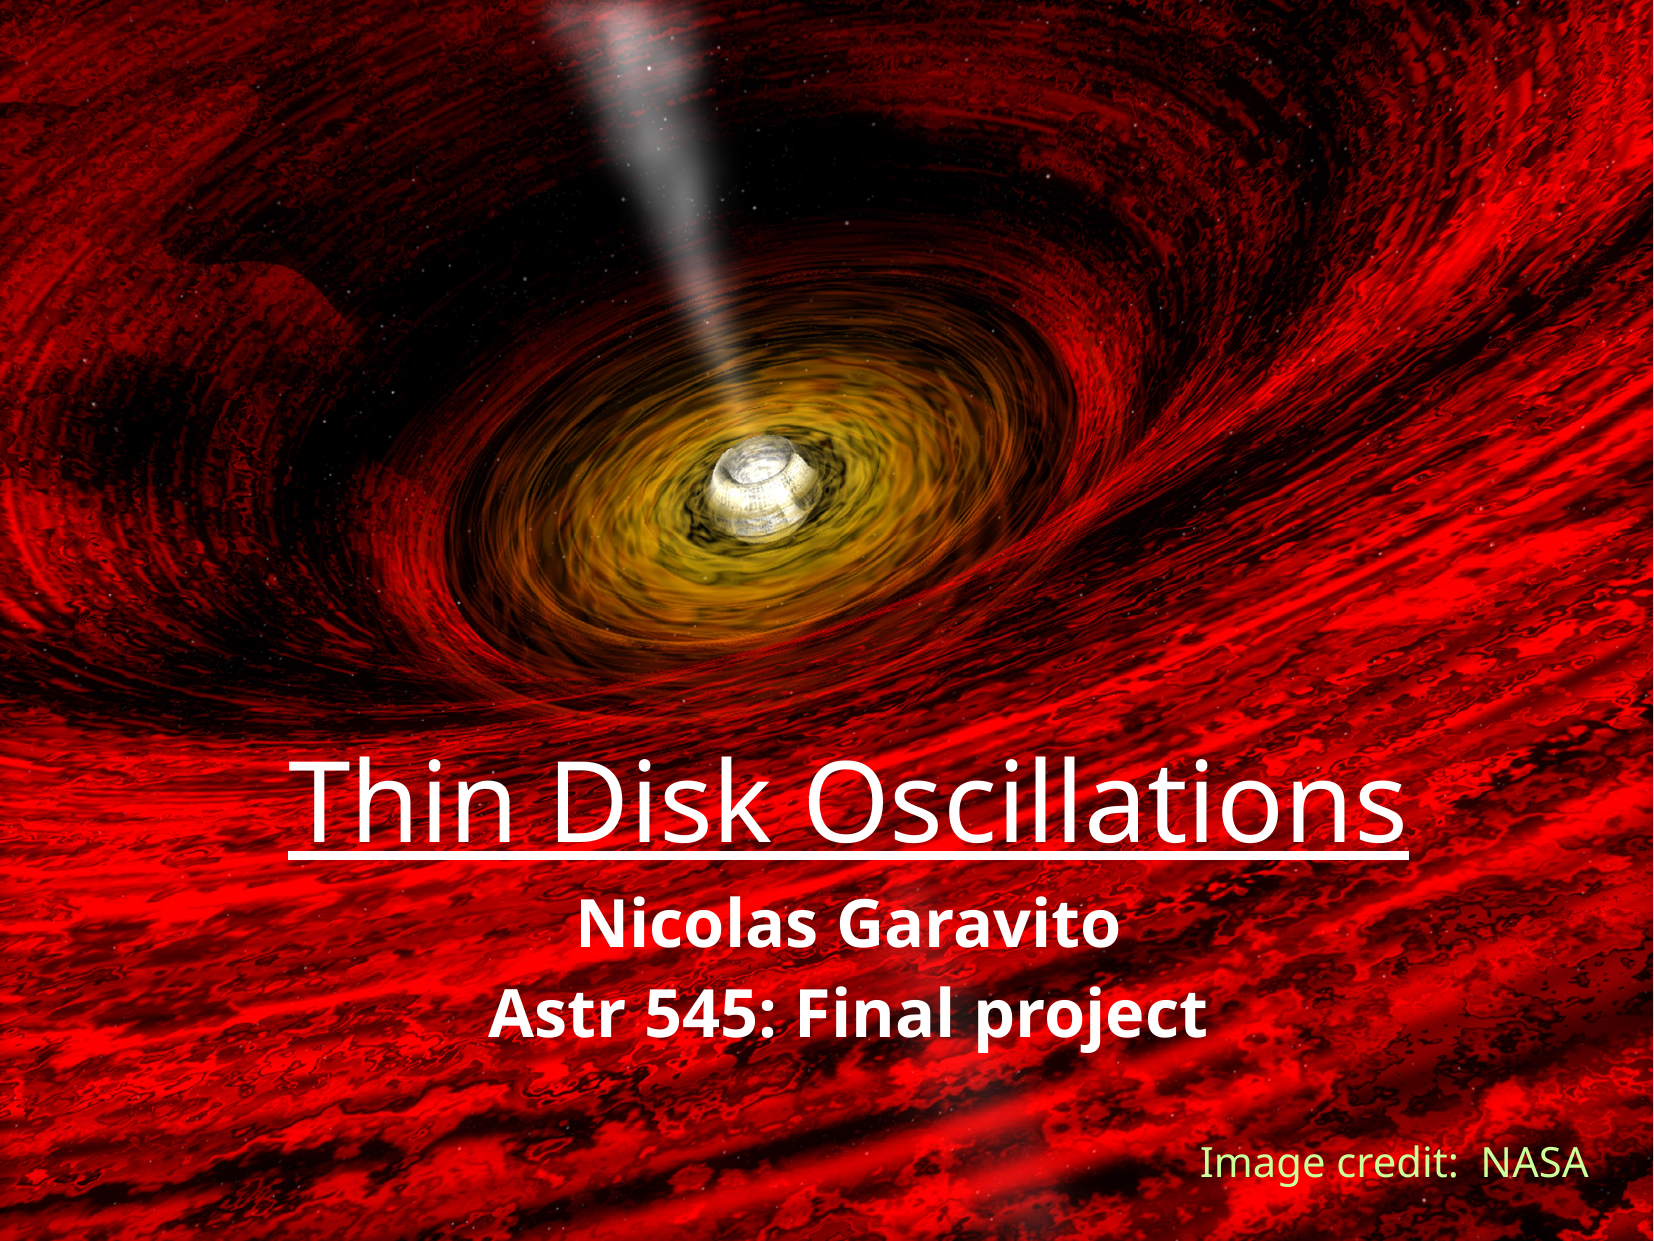

# Thin Disk Oscillations Nicolas Garavito Astr 545: Final project
Image credit: NASA